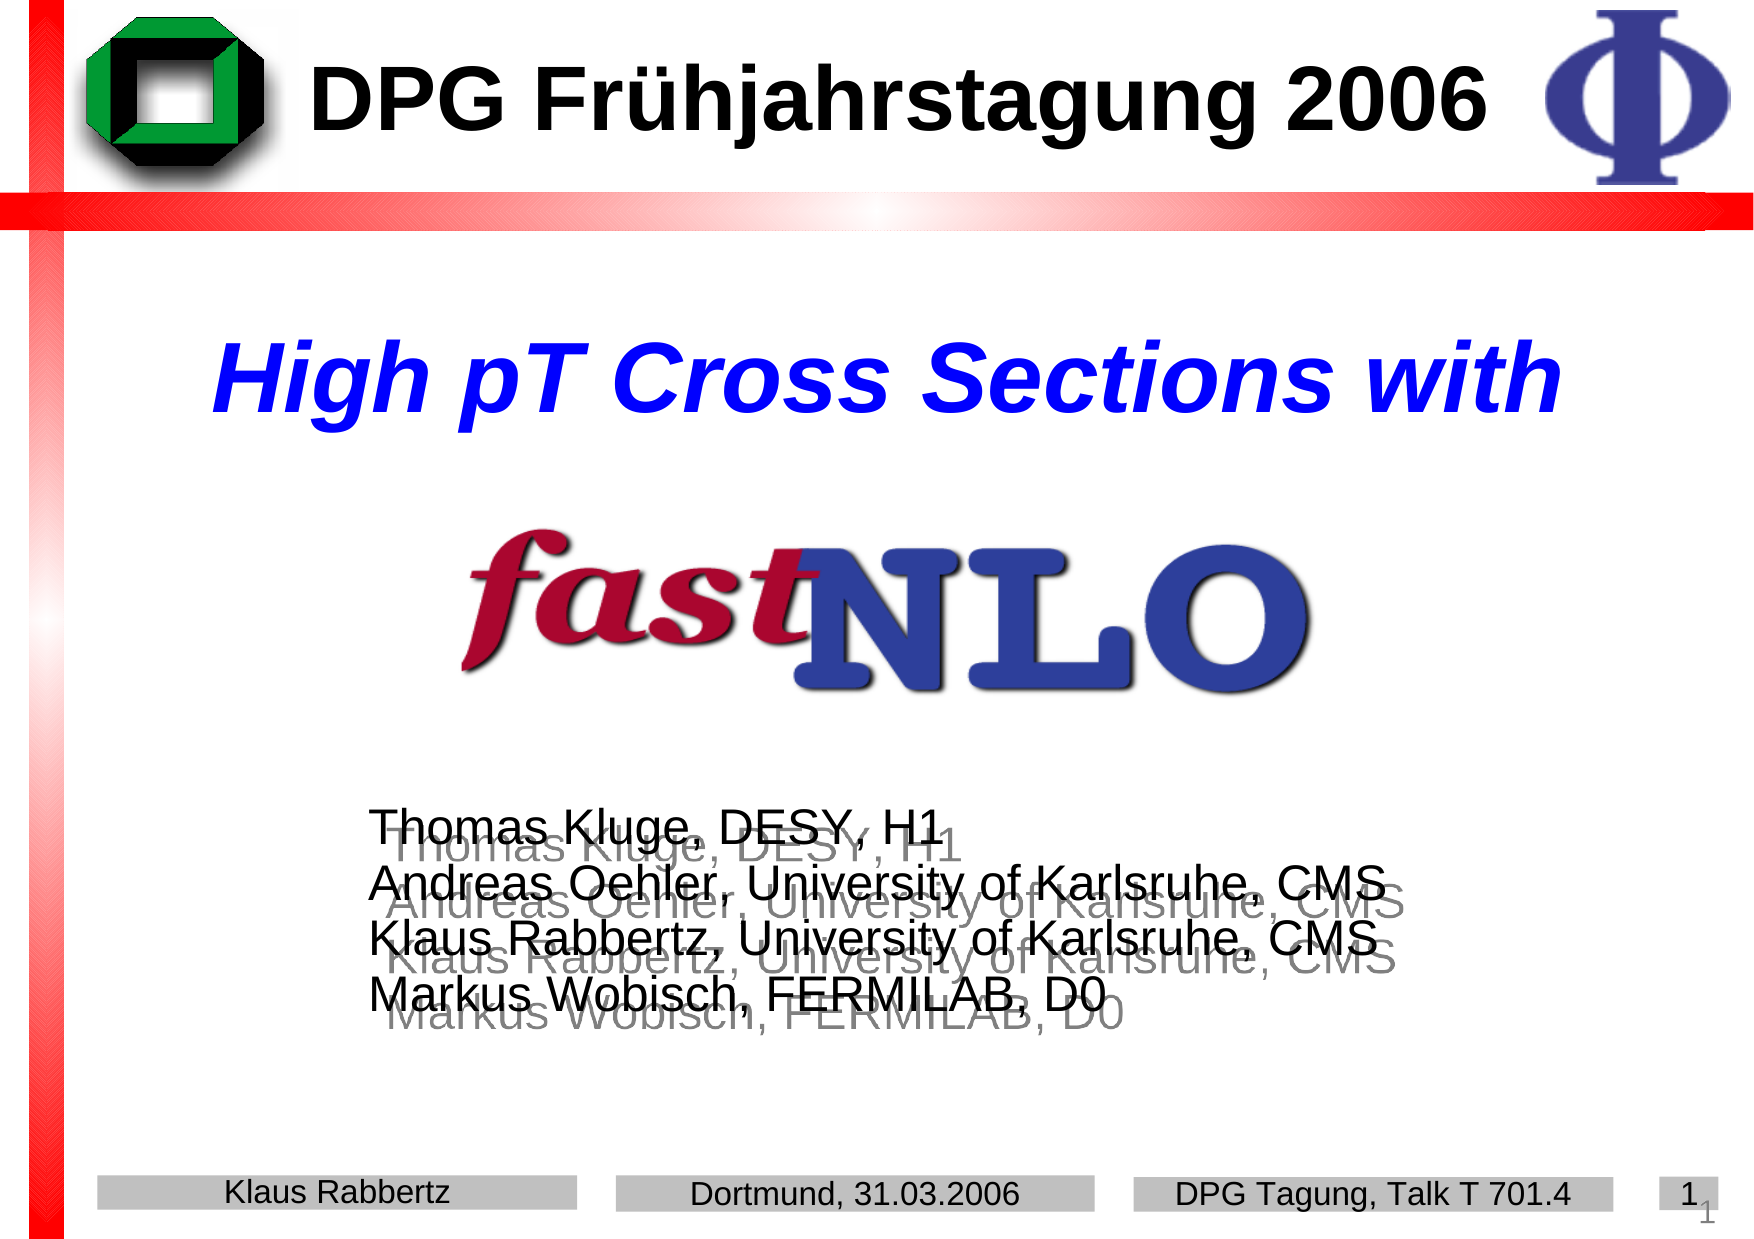

DPG Frühjahrstagung 2006
# High pT Cross Sections with
Thomas Kluge, DESY, H1
Andreas Oehler, University of Karlsruhe, CMS
Klaus Rabbertz, University of Karlsruhe, CMS
Markus Wobisch, FERMILAB, D0